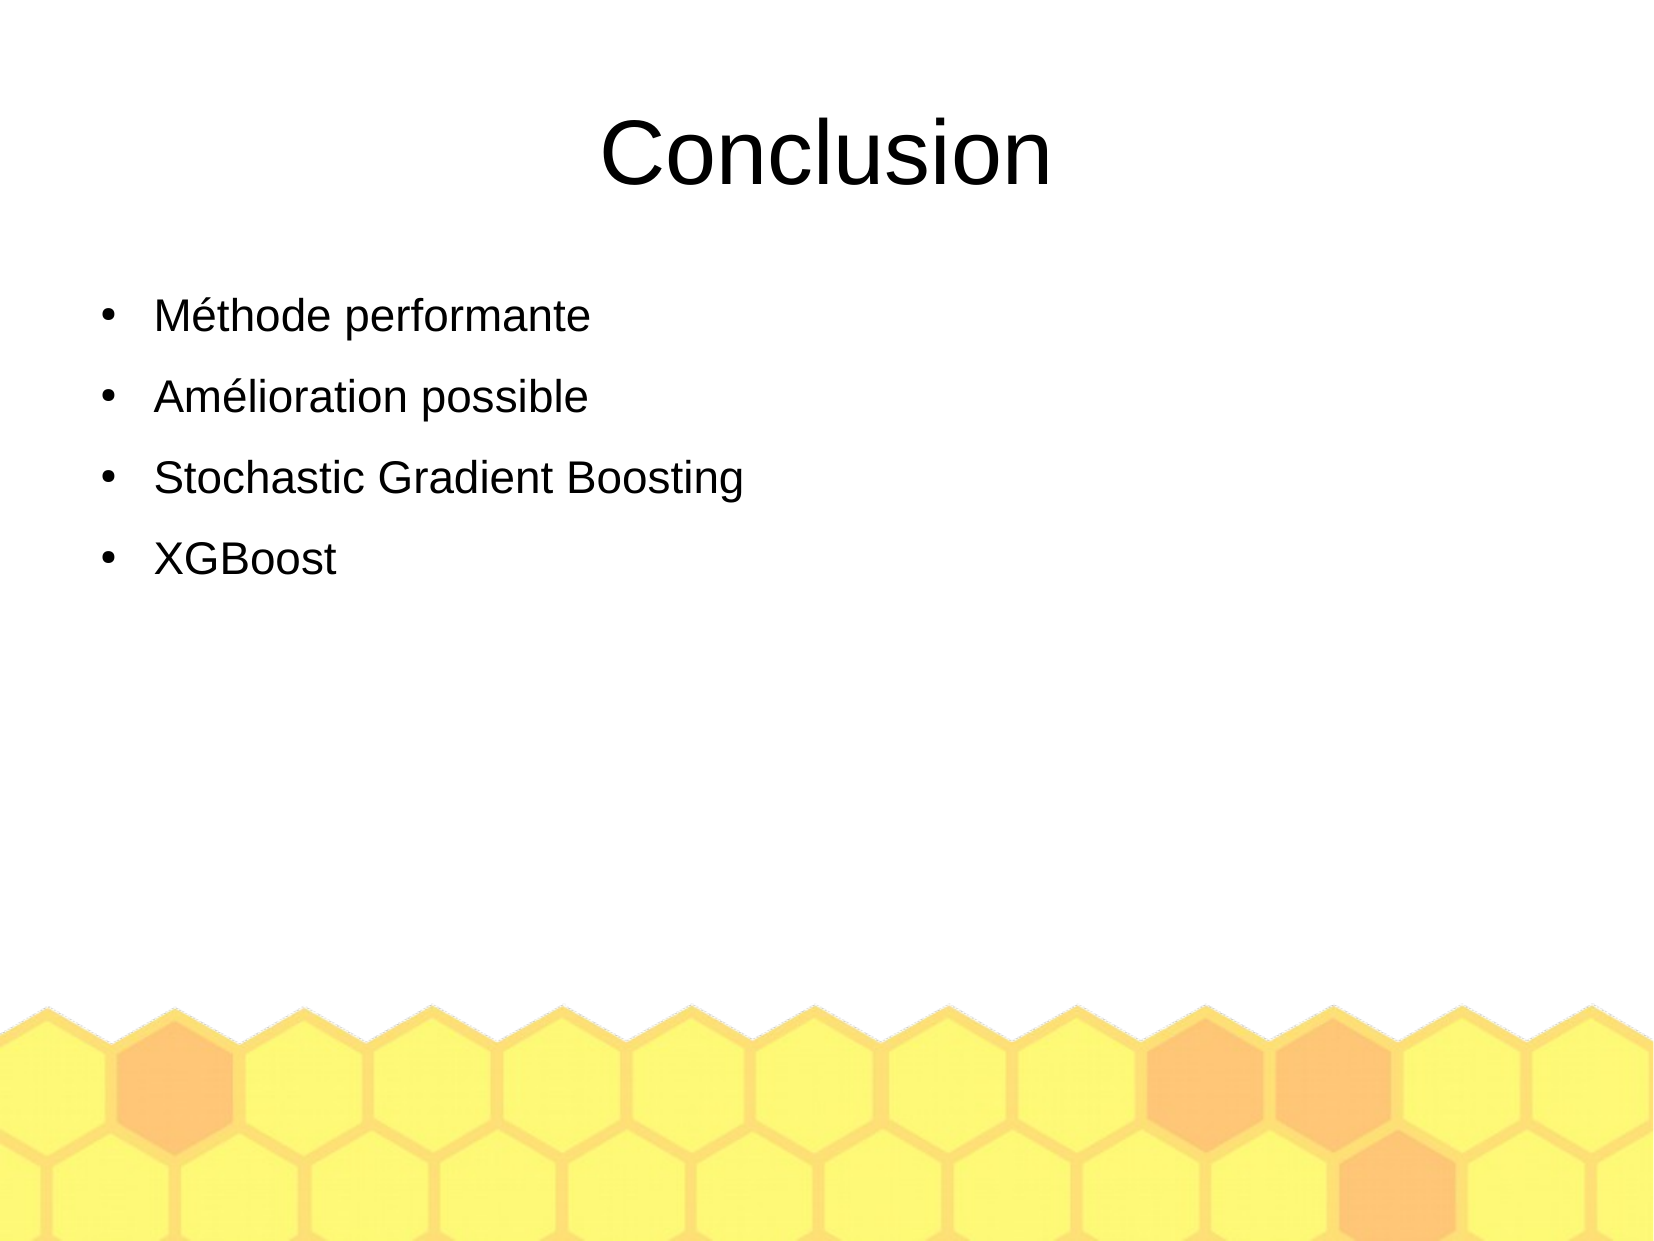

# Conclusion
Méthode performante
Amélioration possible
Stochastic Gradient Boosting
XGBoost